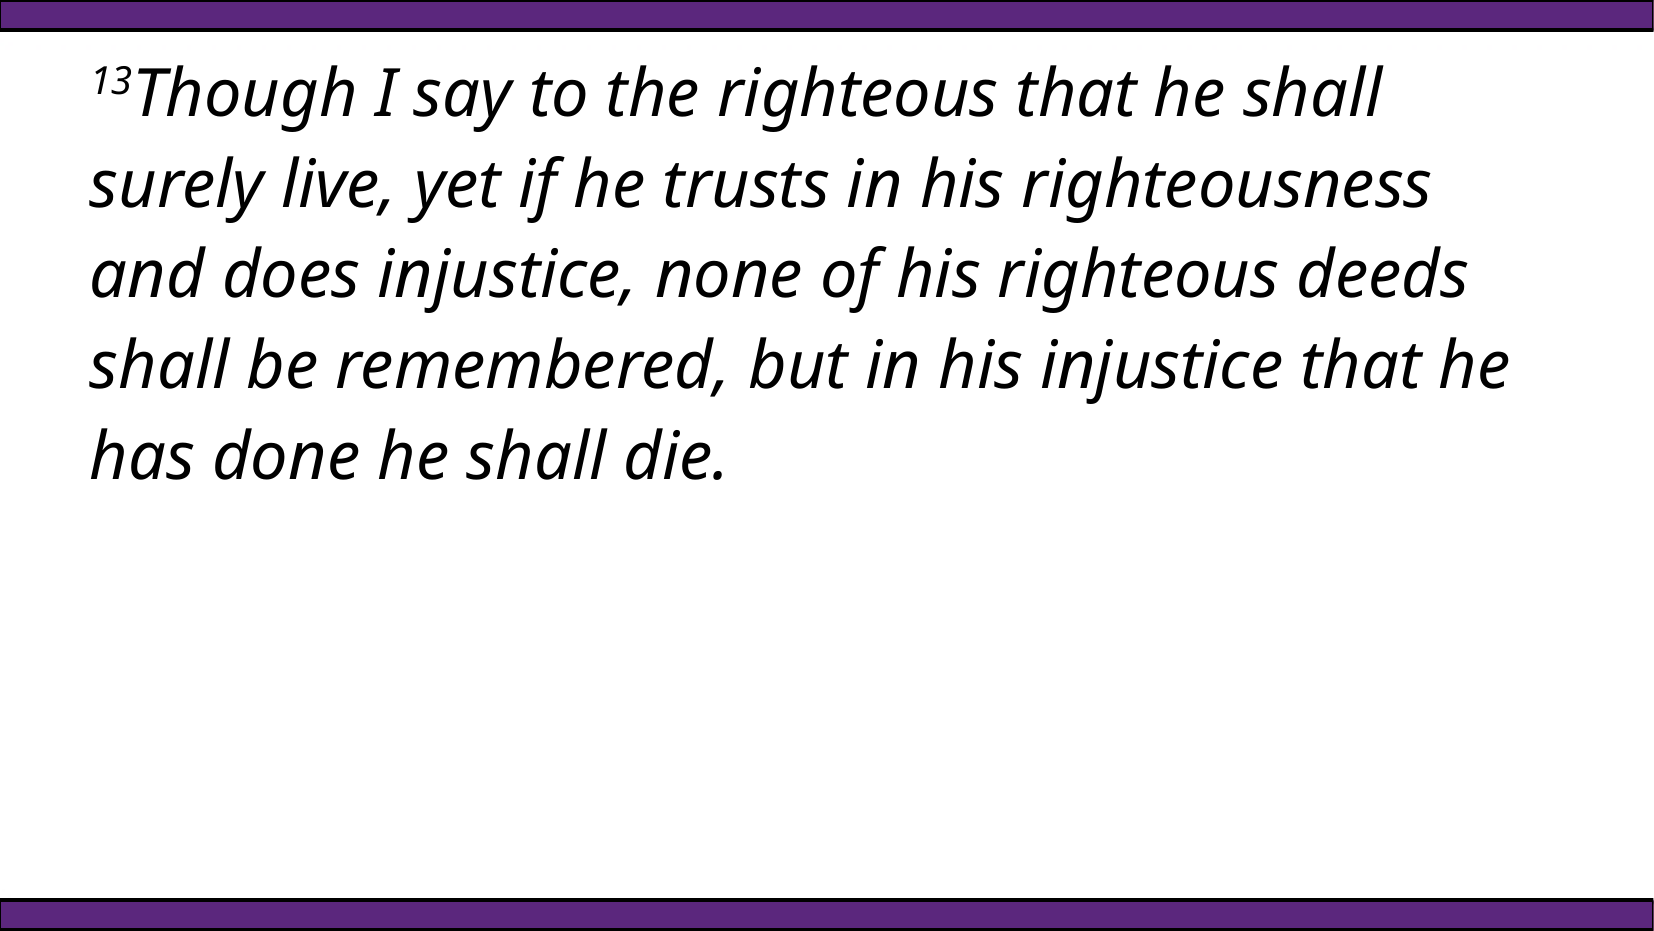

13Though I say to the righteous that he shall surely live, yet if he trusts in his righteousness and does injustice, none of his righteous deeds shall be remembered, but in his injustice that he has done he shall die.